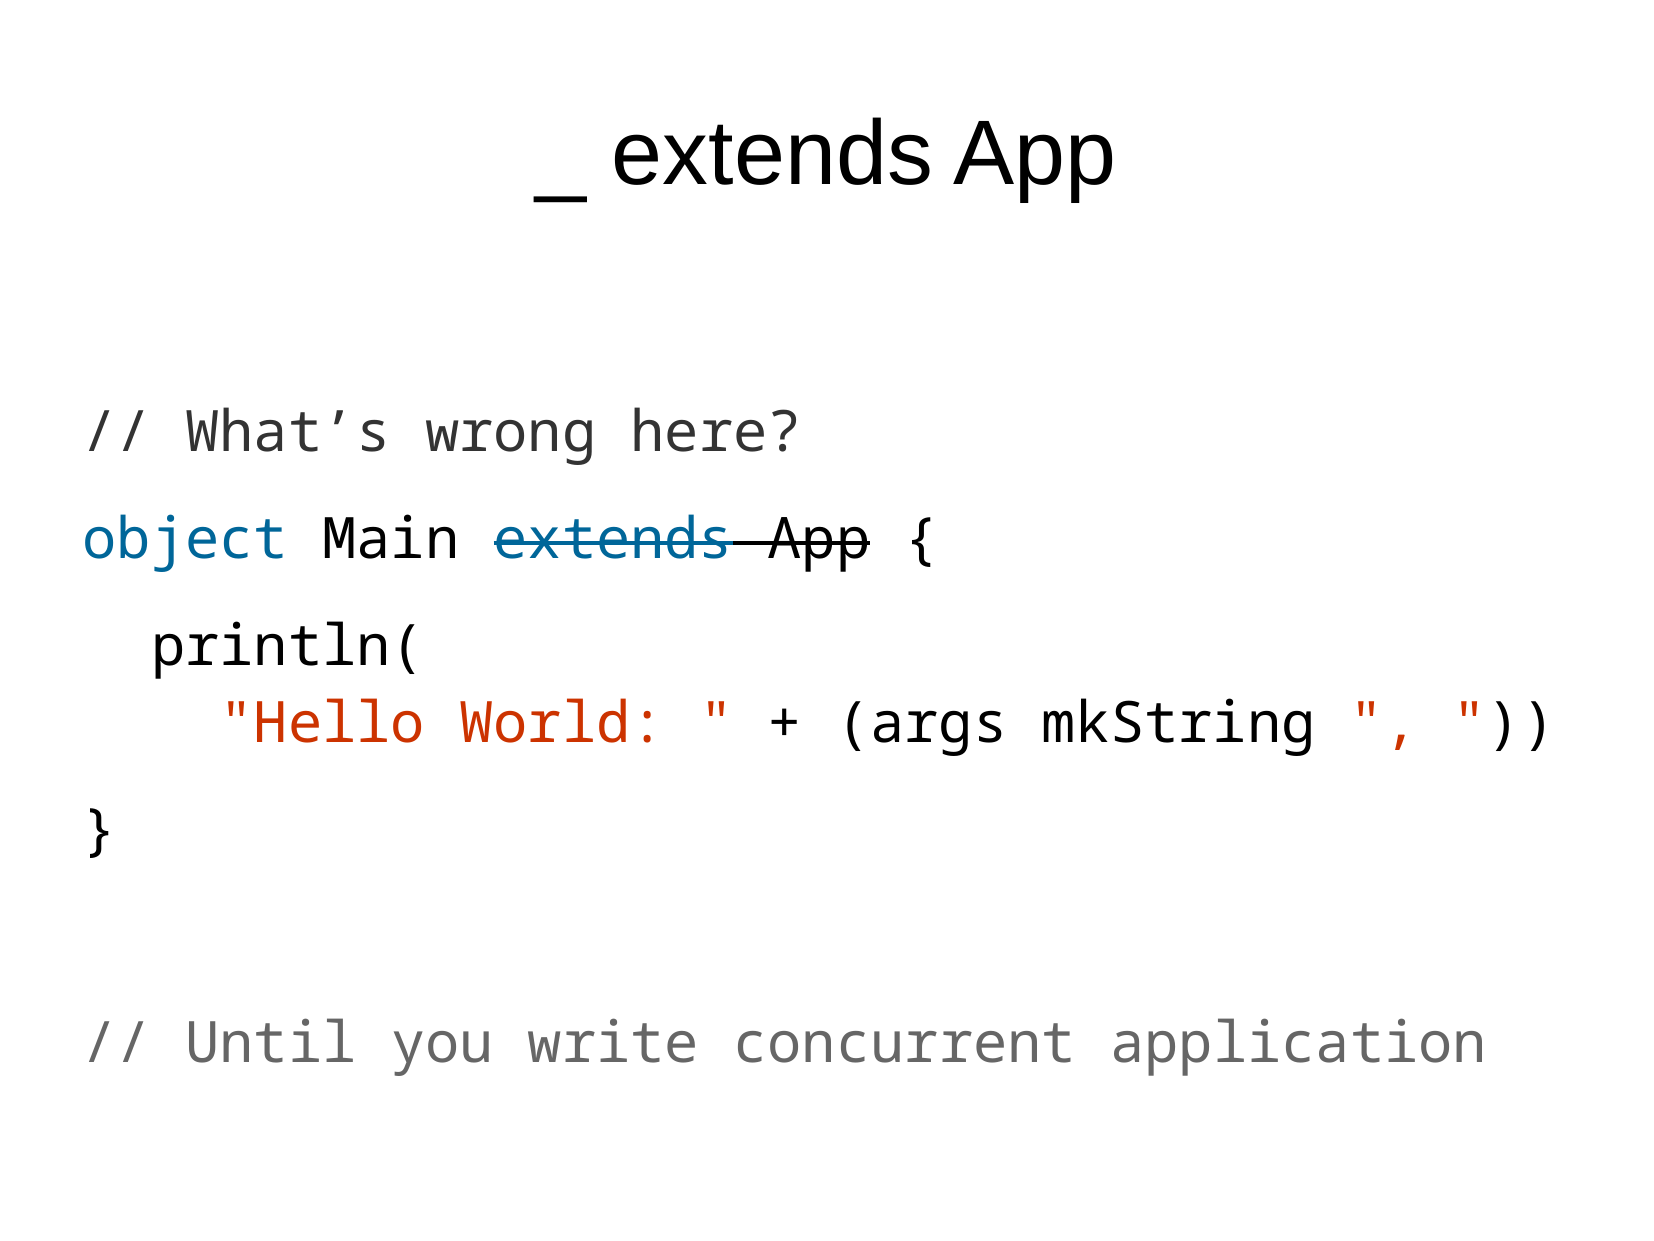

# _ extends App
// What’s wrong here?
object Main extends App {
 println(
 "Hello World: " + (args mkString ", "))
}
// Until you write concurrent application